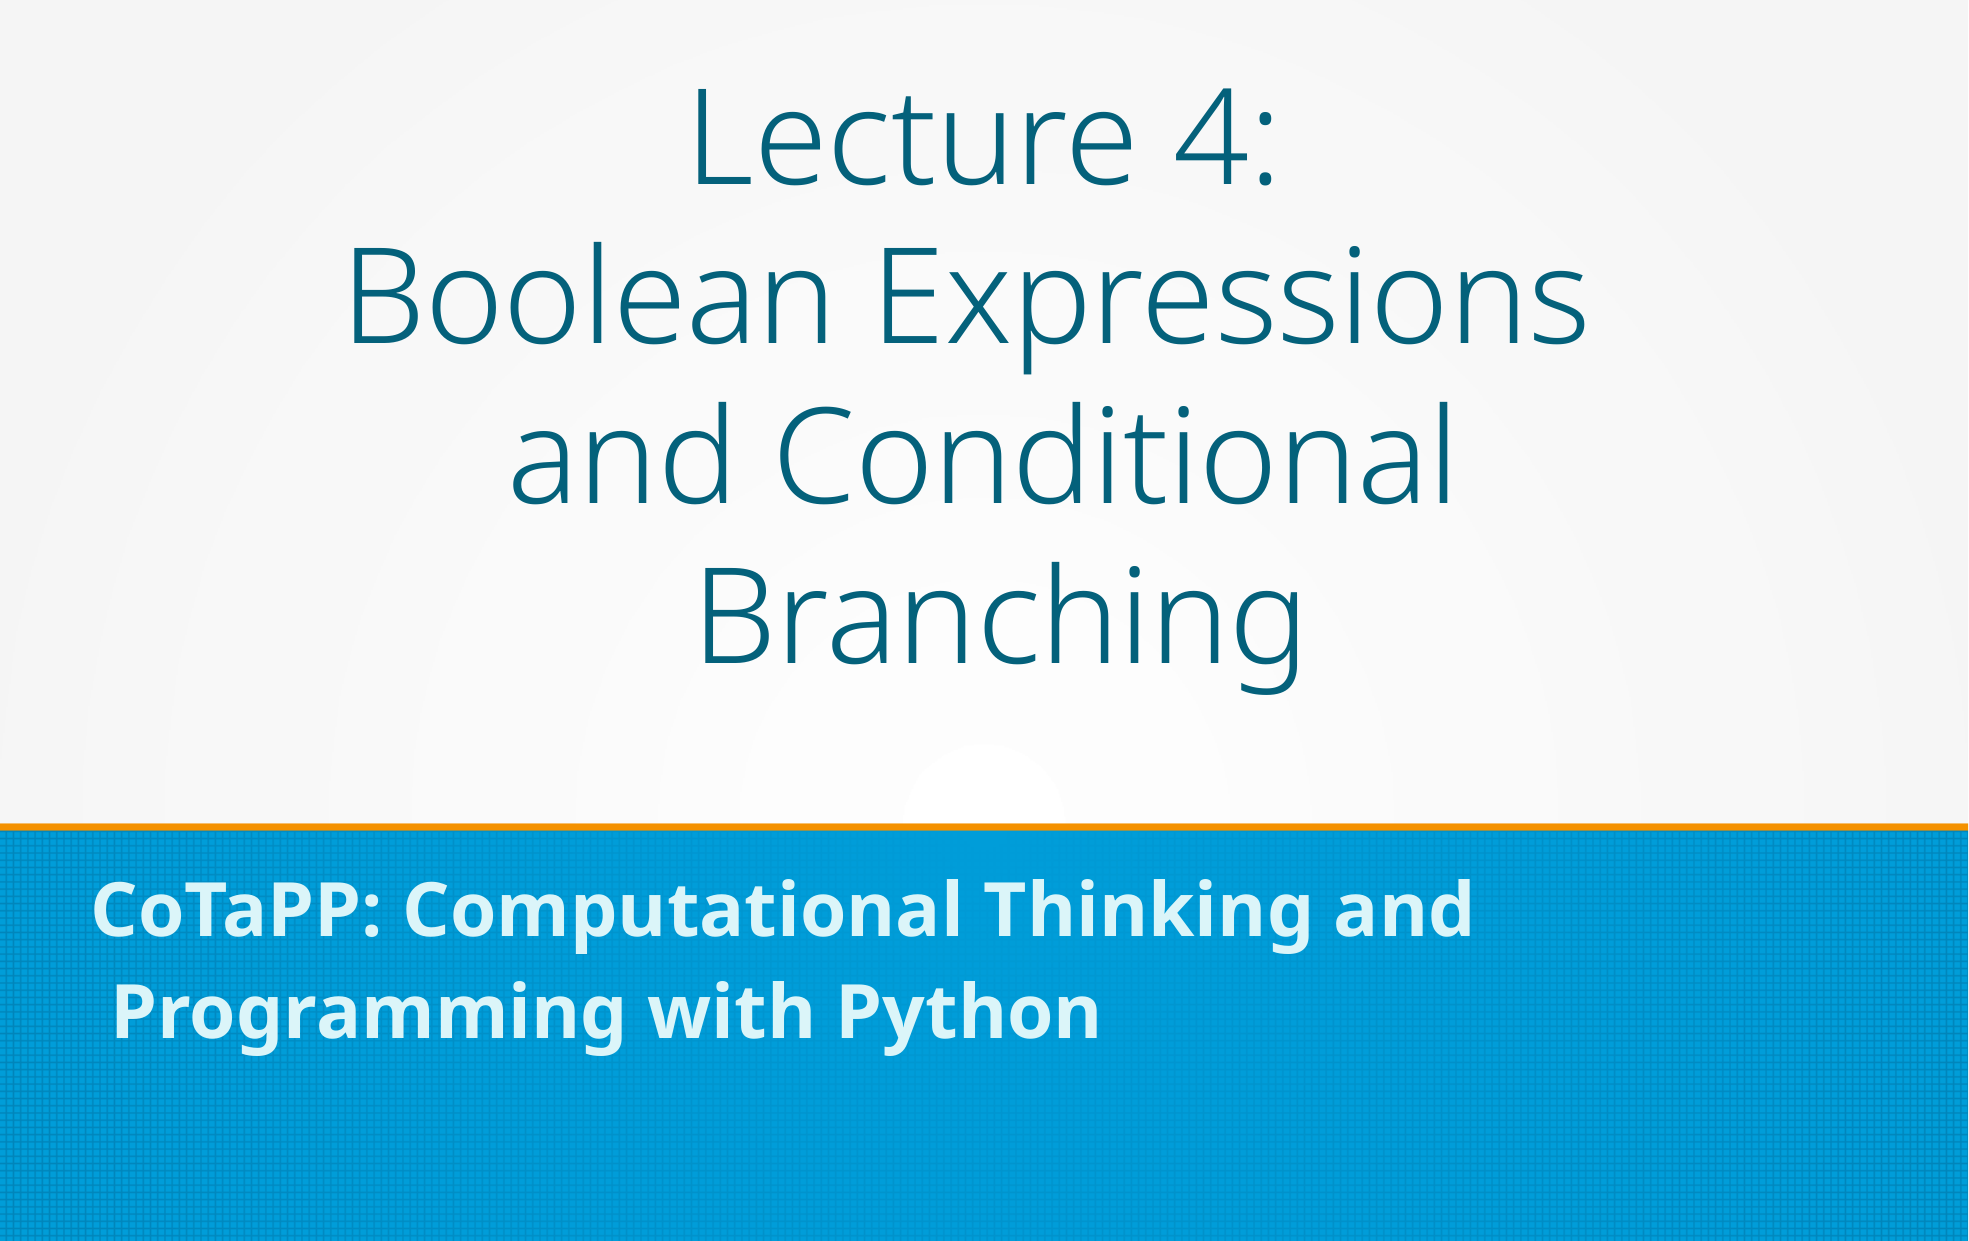

# Lecture 4: Boolean Expressions and Conditional Branching
CoTaPP: Computational Thinking and
 Programming with Python